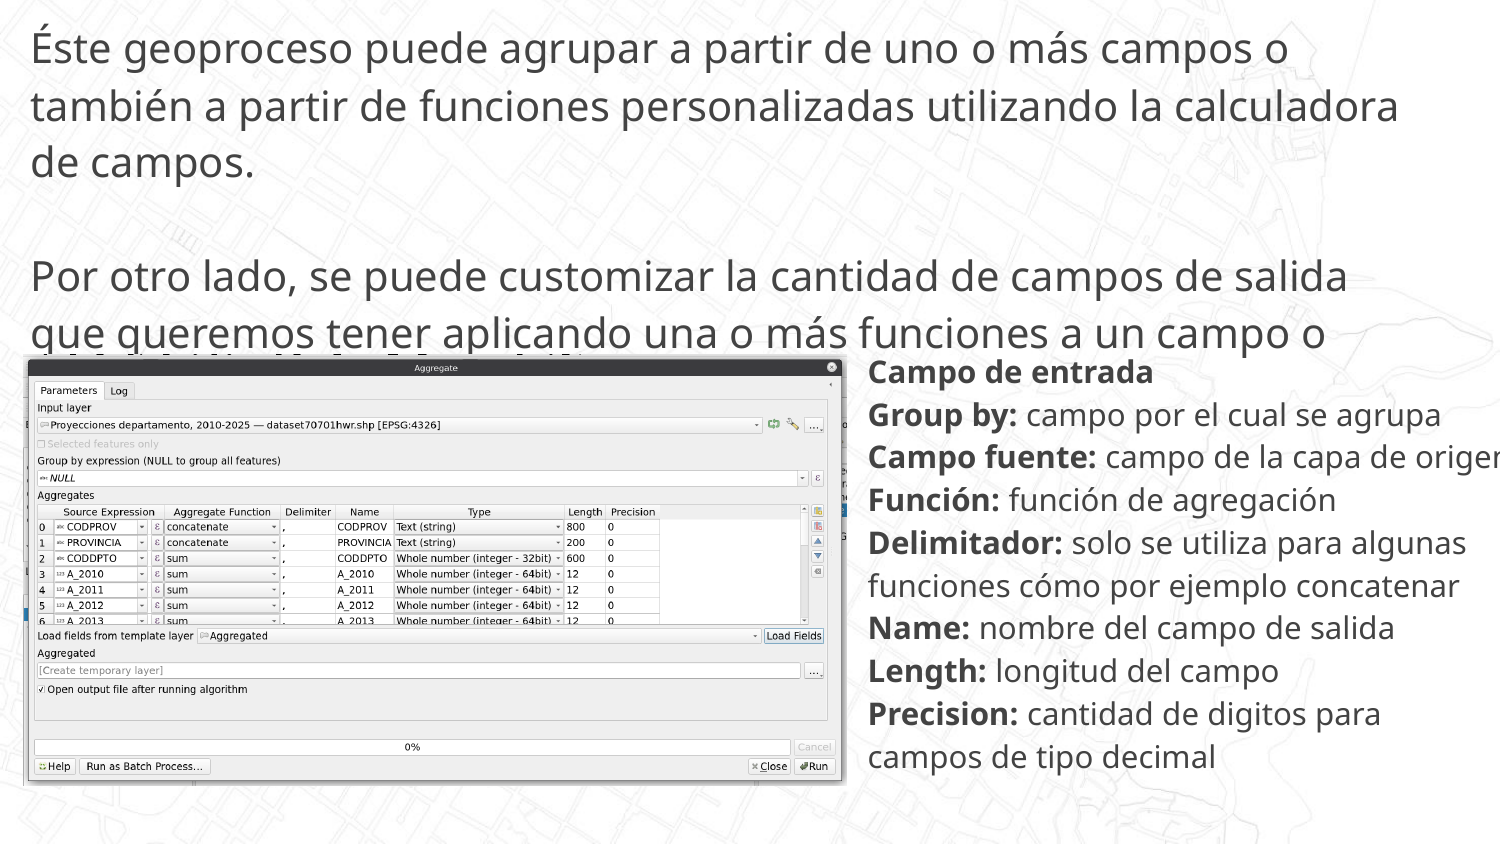

Éste geoproceso puede agrupar a partir de uno o más campos o también a partir de funciones personalizadas utilizando la calculadora de campos.
Por otro lado, se puede customizar la cantidad de campos de salida que queremos tener aplicando una o más funciones a un campo o simplemente eliminando campos.
Campo de entrada
Group by: campo por el cual se agrupa
Campo fuente: campo de la capa de origen
Función: función de agregación
Delimitador: solo se utiliza para algunas funciones cómo por ejemplo concatenar
Name: nombre del campo de salida
Length: longitud del campo
Precision: cantidad de digitos para
campos de tipo decimal